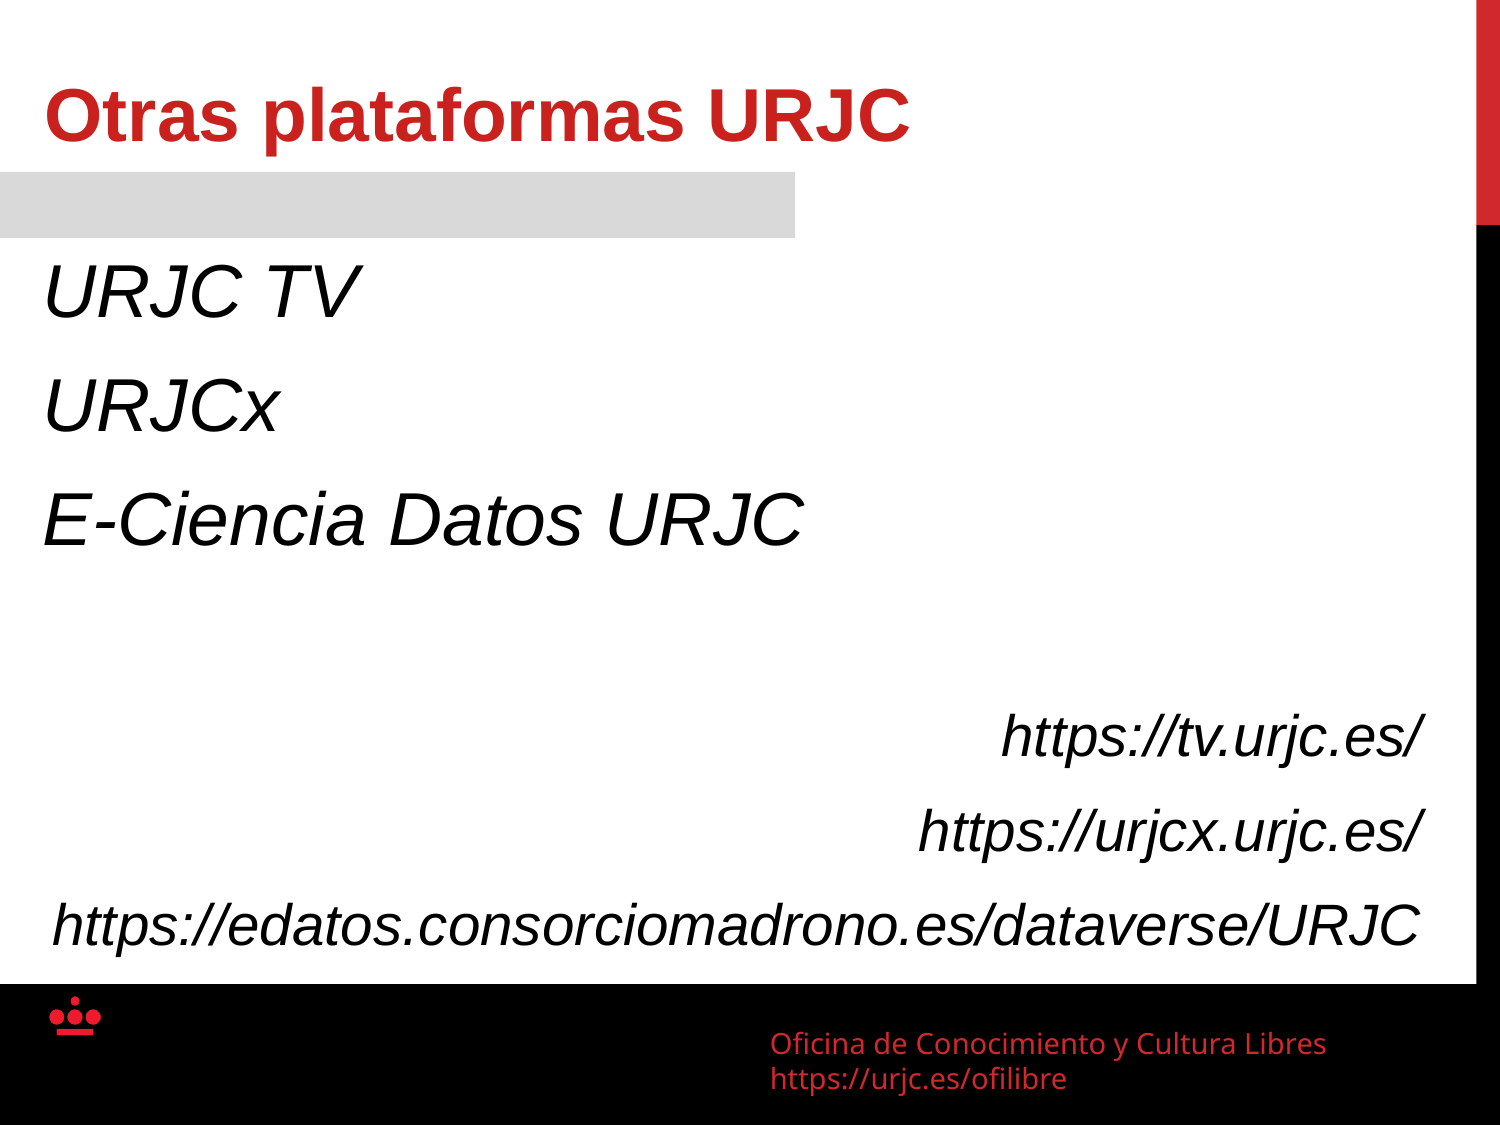

#
Otras plataformas URJC
URJC TV
URJCx
E-Ciencia Datos URJC
https://tv.urjc.es/
https://urjcx.urjc.es/
https://edatos.consorciomadrono.es/dataverse/URJC
Oficina de Conocimiento y Cultura Libres
https://urjc.es/ofilibre